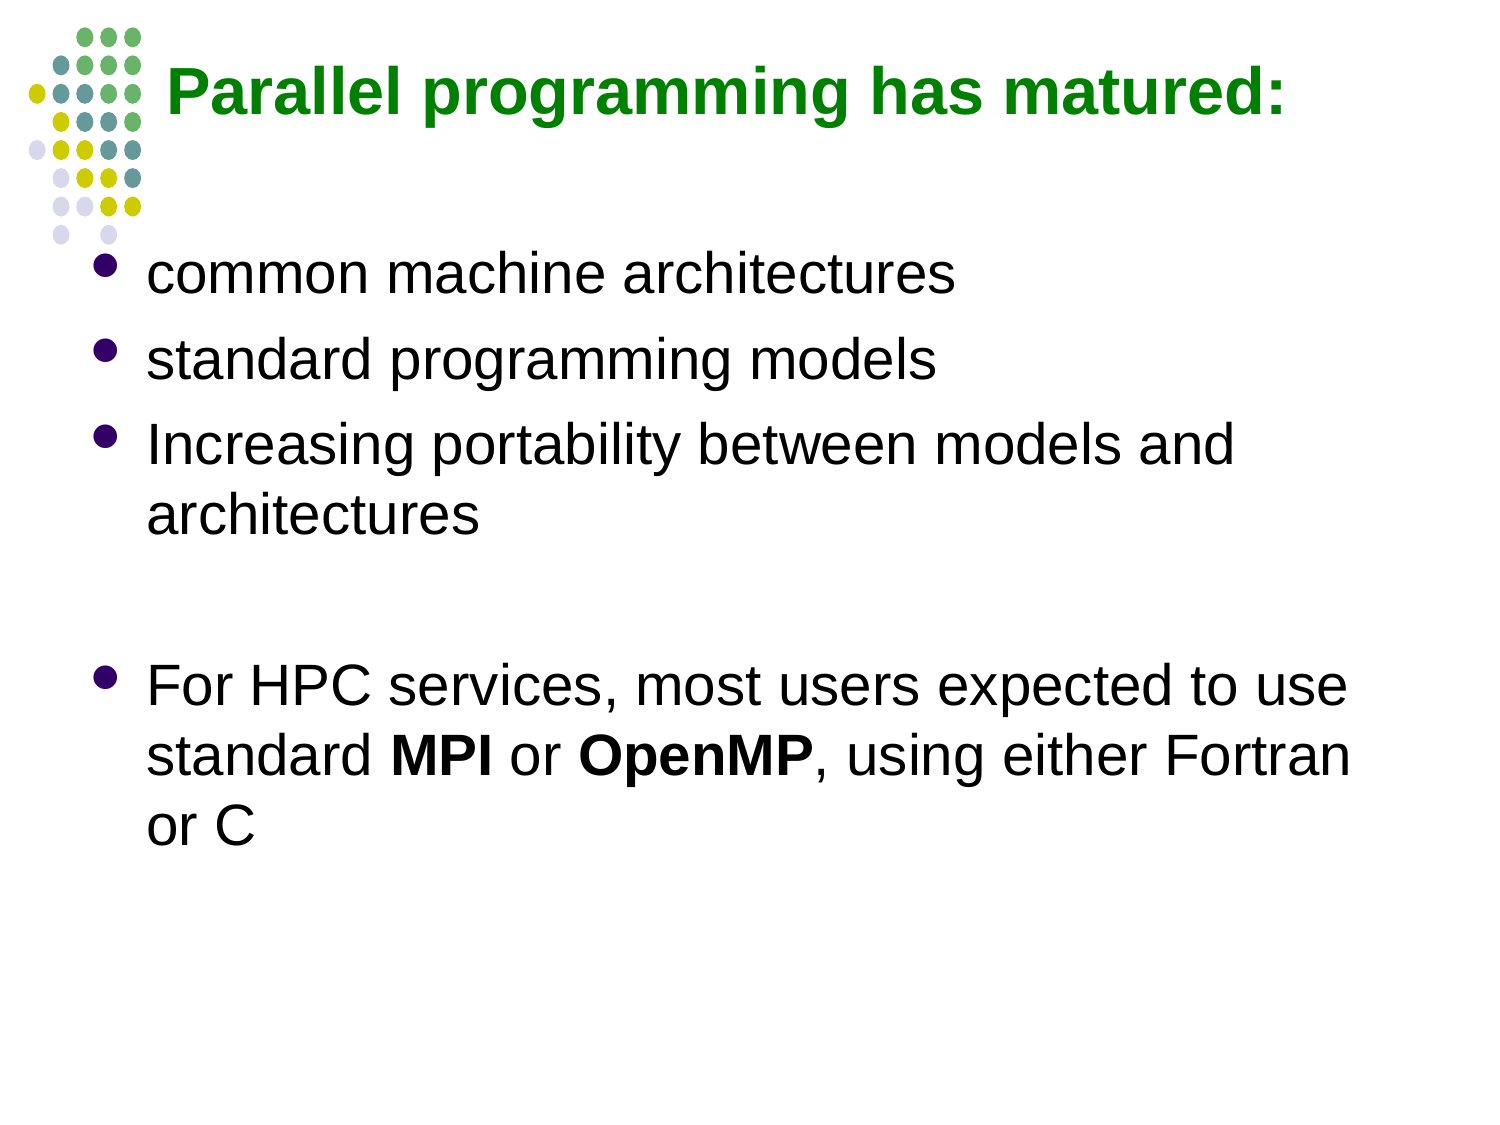

# Parallel programming has matured:
common machine architectures
standard programming models
Increasing portability between models and architectures
For HPC services, most users expected to use standard MPI or OpenMP, using either Fortran or C